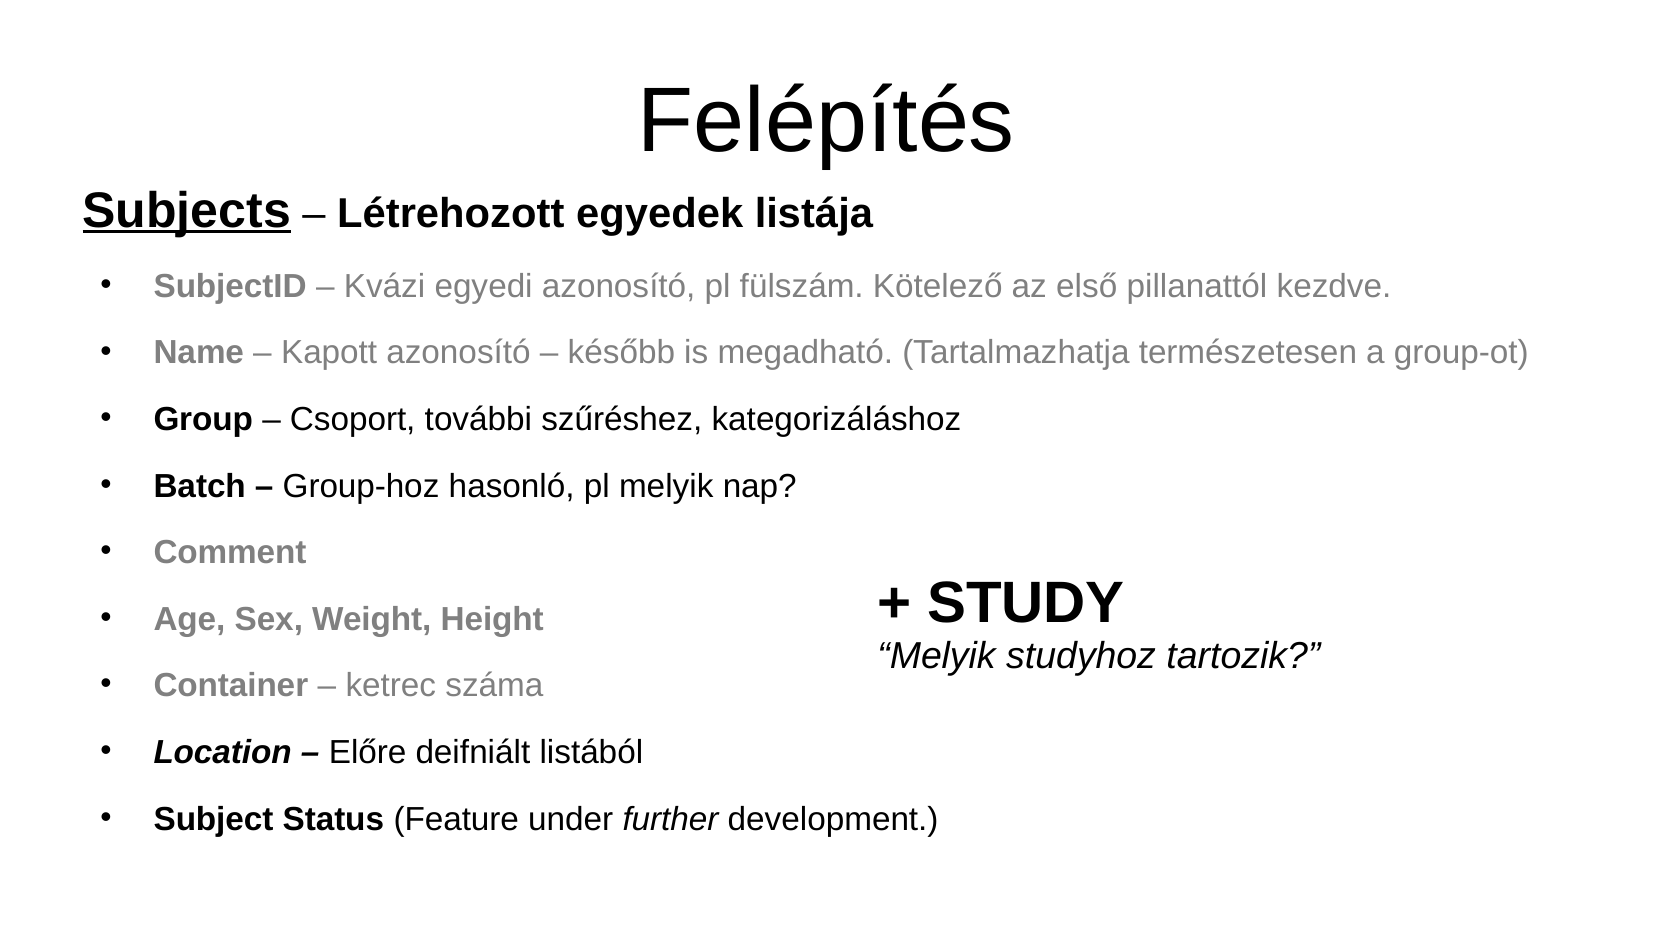

Felépítés
# Subjects – Létrehozott egyedek listája
SubjectID – Kvázi egyedi azonosító, pl fülszám. Kötelező az első pillanattól kezdve.
Name – Kapott azonosító – később is megadható. (Tartalmazhatja természetesen a group-ot)
Group – Csoport, további szűréshez, kategorizáláshoz
Batch – Group-hoz hasonló, pl melyik nap?
Comment
Age, Sex, Weight, Height
Container – ketrec száma
Location – Előre deifniált listából
Subject Status (Feature under further development.)
+ STUDY
“Melyik studyhoz tartozik?”